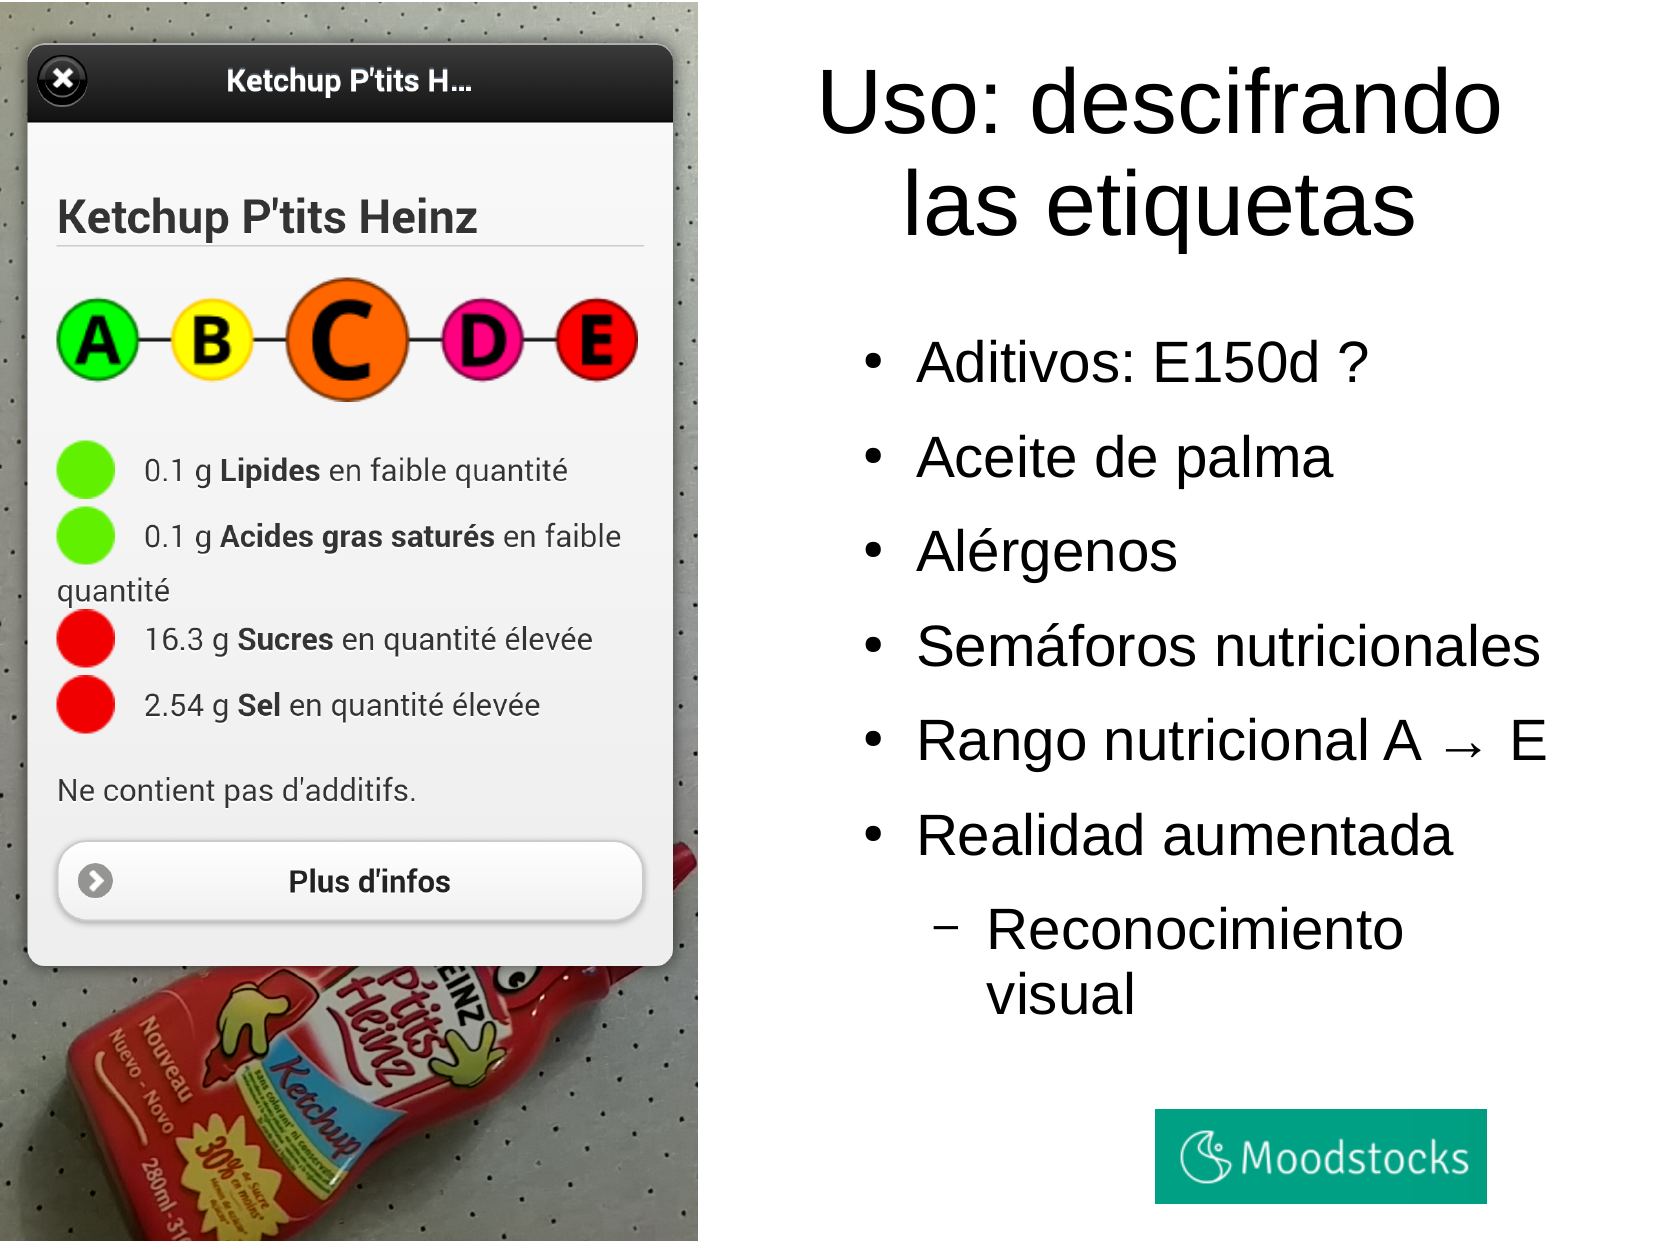

# Uso: descifrando las etiquetas
Aditivos: E150d ?
Aceite de palma
Alérgenos
Semáforos nutricionales
Rango nutricional A → E
Realidad aumentada
Reconocimiento visual